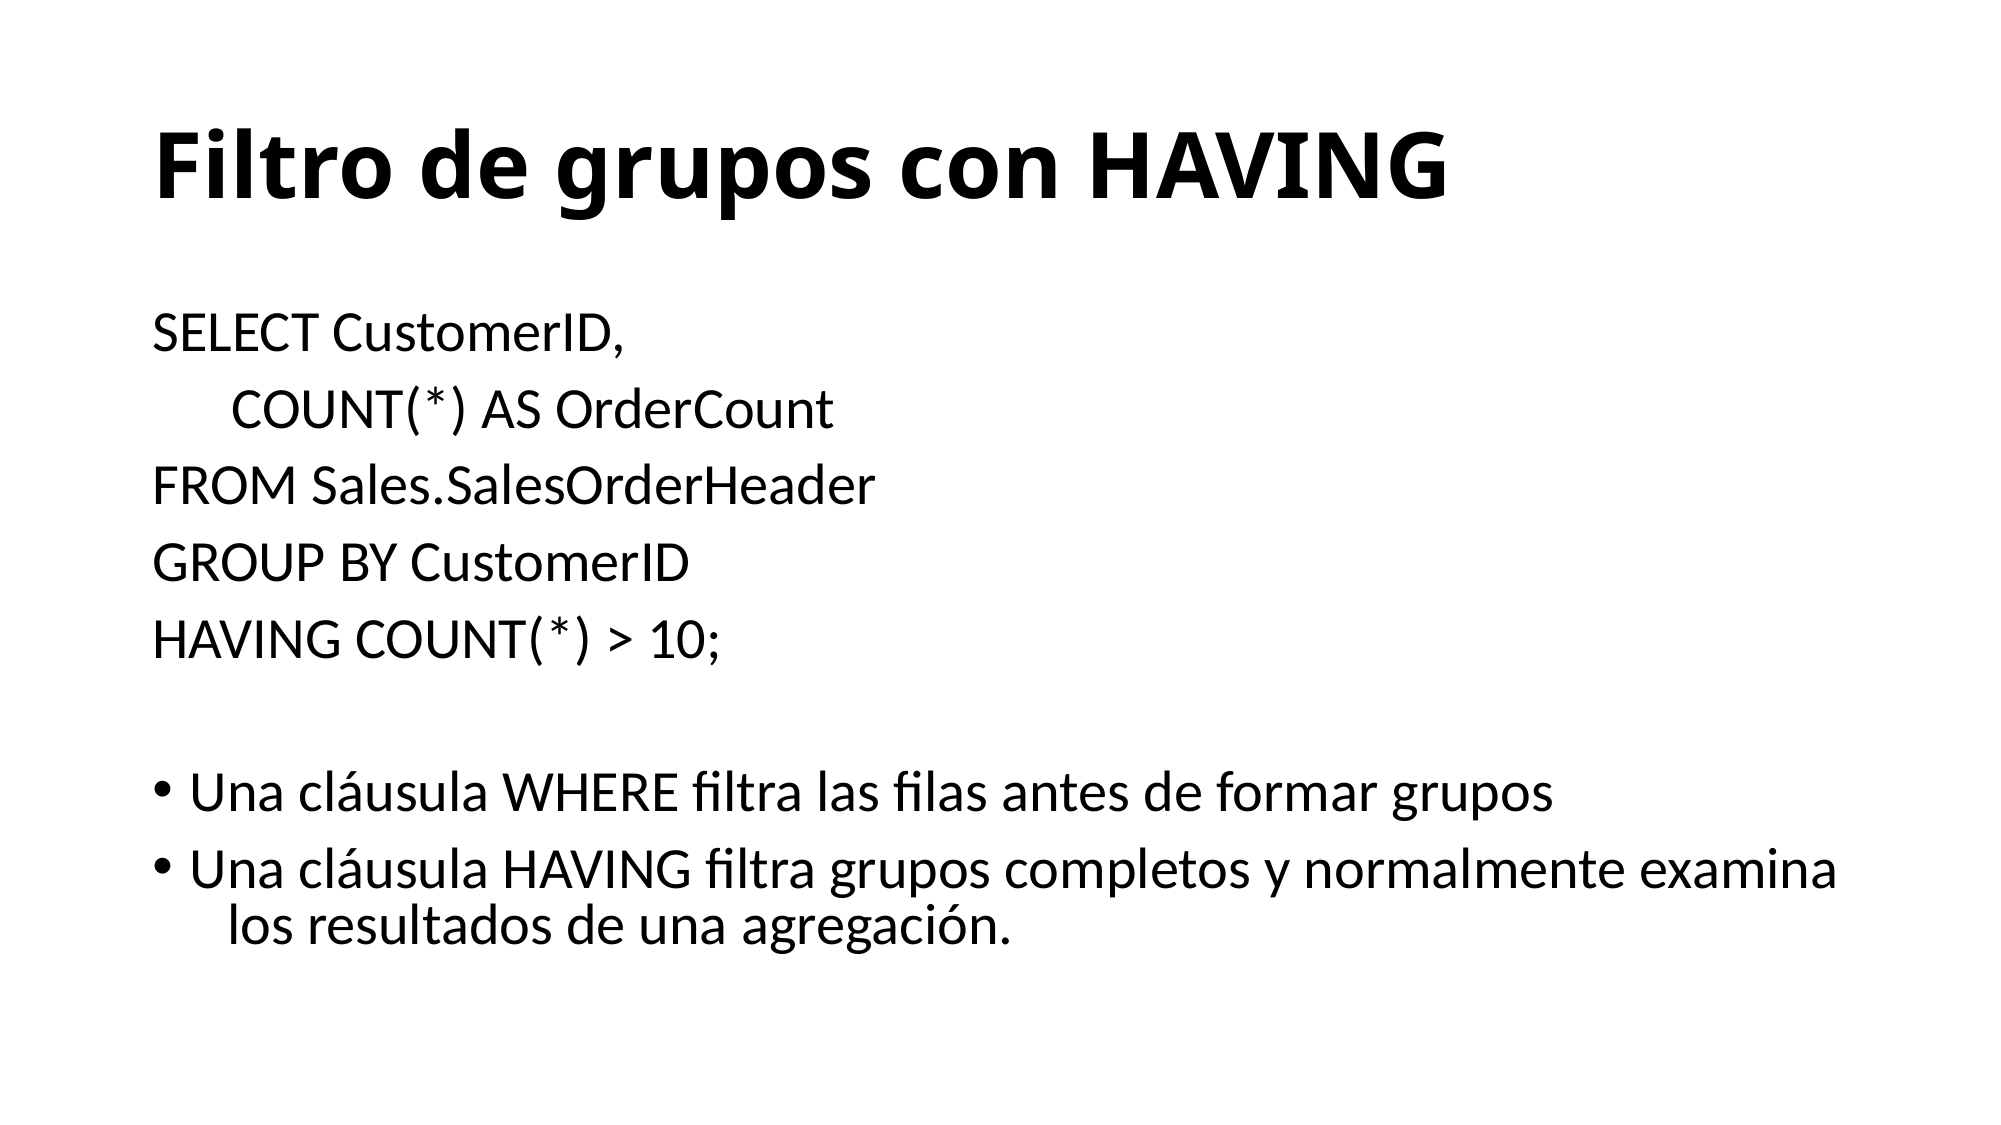

# Filtro de grupos con HAVING
SELECT CustomerID,
 COUNT(*) AS OrderCount
FROM Sales.SalesOrderHeader
GROUP BY CustomerID
HAVING COUNT(*) > 10;
Una cláusula WHERE filtra las filas antes de formar grupos
Una cláusula HAVING filtra grupos completos y normalmente examina los resultados de una agregación.